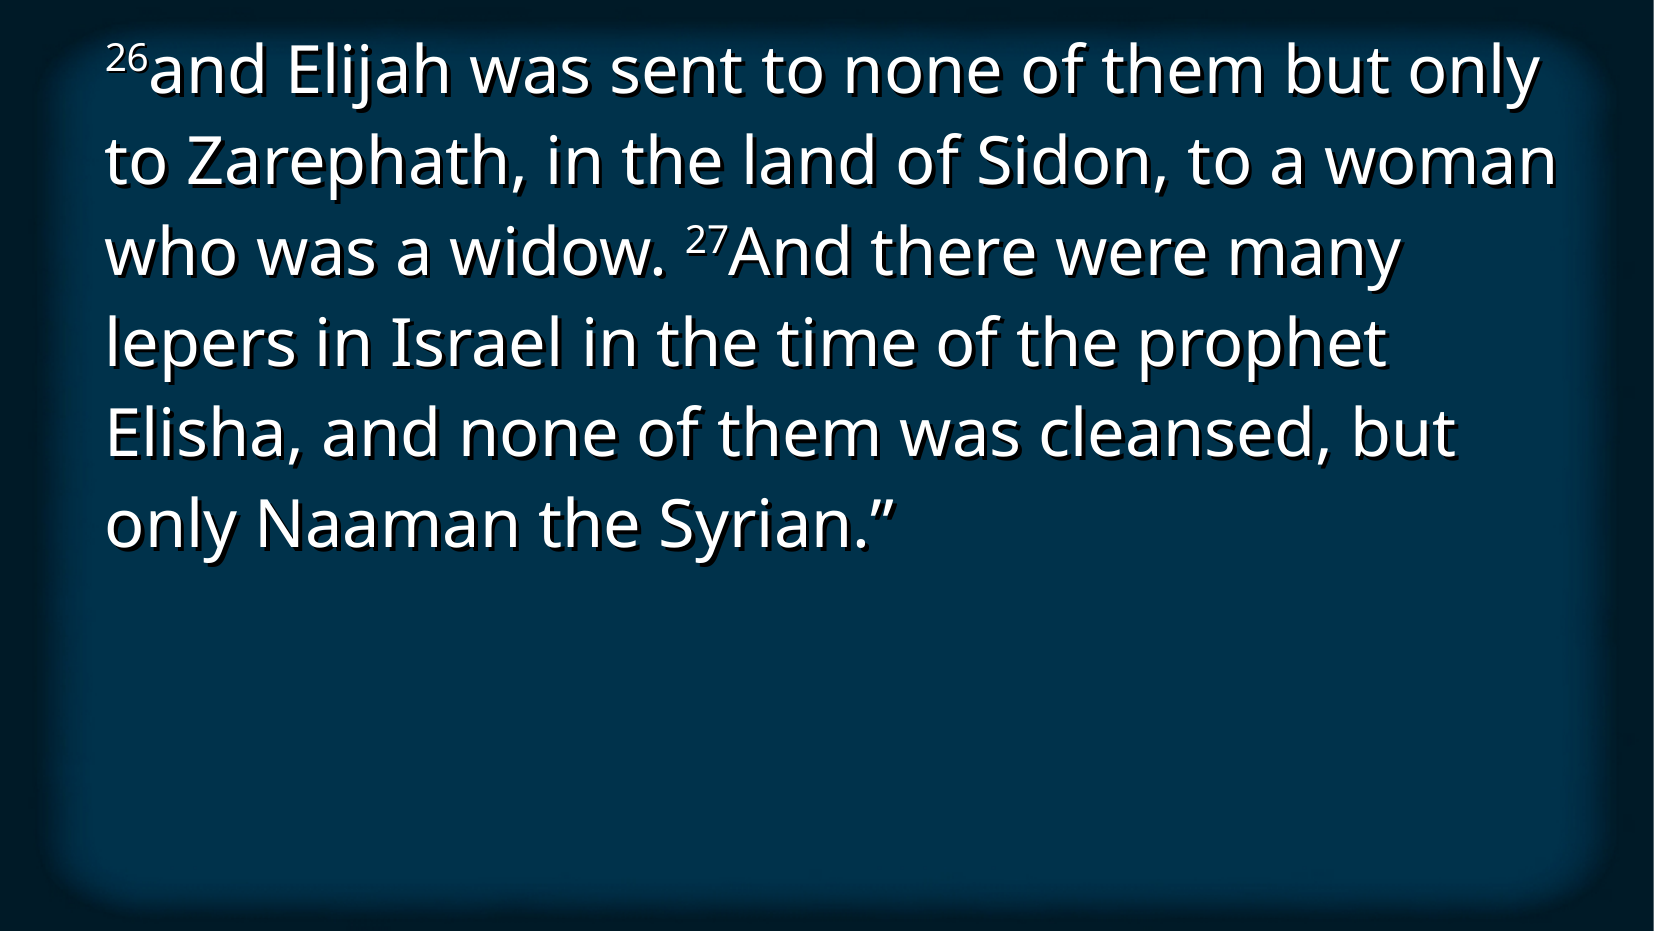

26and Elijah was sent to none of them but only to Zarephath, in the land of Sidon, to a woman who was a widow. 27And there were many lepers in Israel in the time of the prophet Elisha, and none of them was cleansed, but only Naaman the Syrian.”